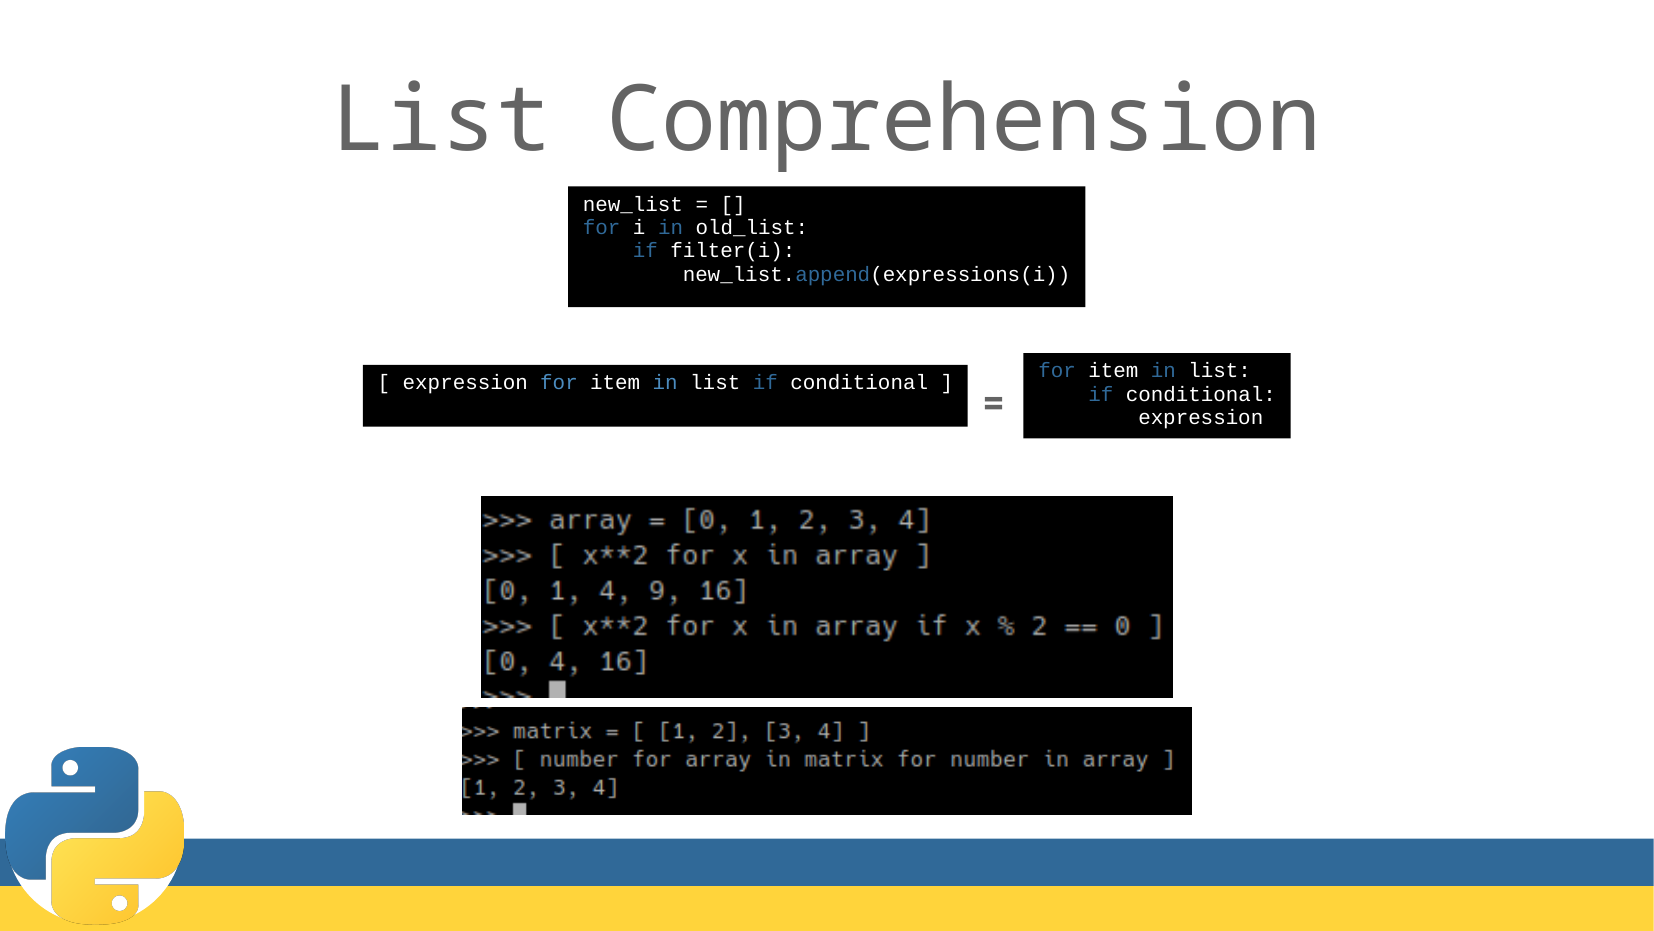

# List Comprehension
new_list = []
for i in old_list:
 if filter(i):
 new_list.append(expressions(i))
for item in list:
 if conditional:
 expression
[ expression for item in list if conditional ]
=